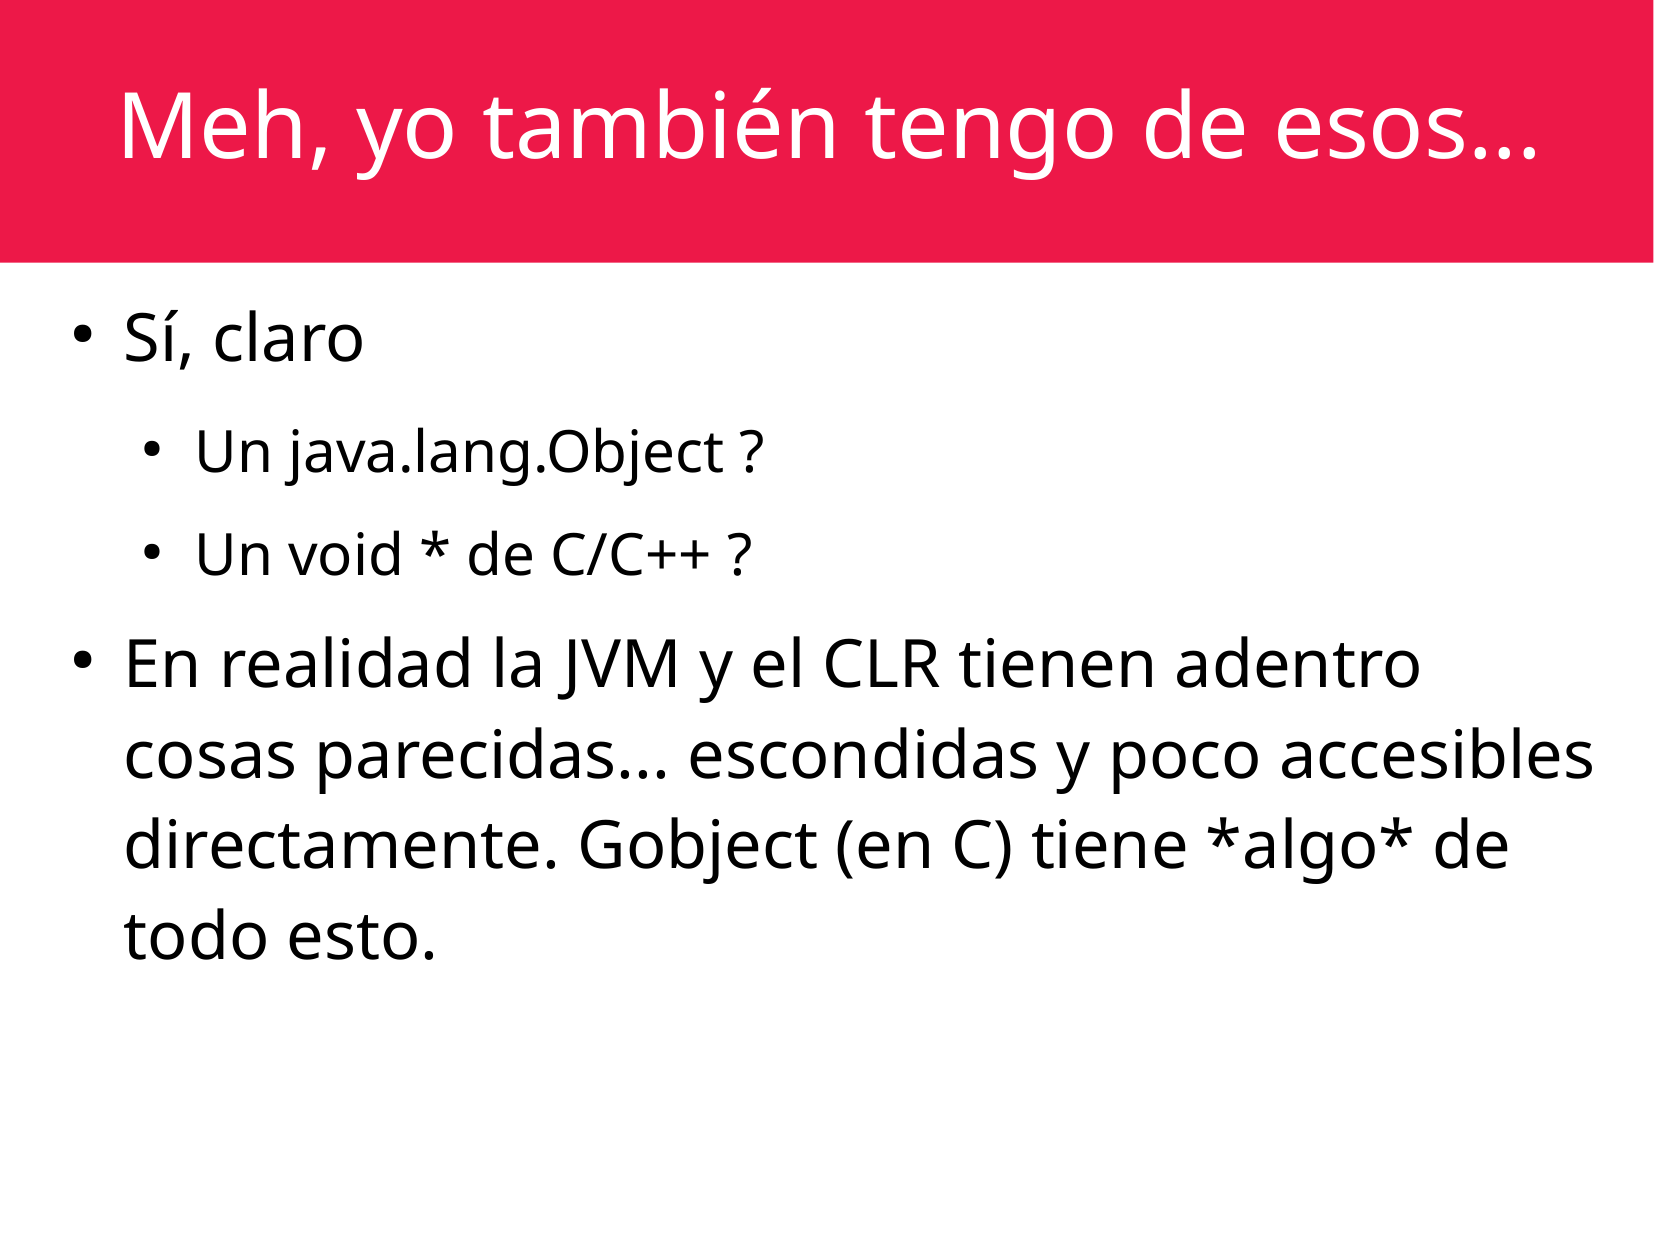

# Meh, yo también tengo de esos...
Sí, claro
Un java.lang.Object ?
Un void * de C/C++ ?
En realidad la JVM y el CLR tienen adentro cosas parecidas... escondidas y poco accesibles directamente. Gobject (en C) tiene *algo* de todo esto.